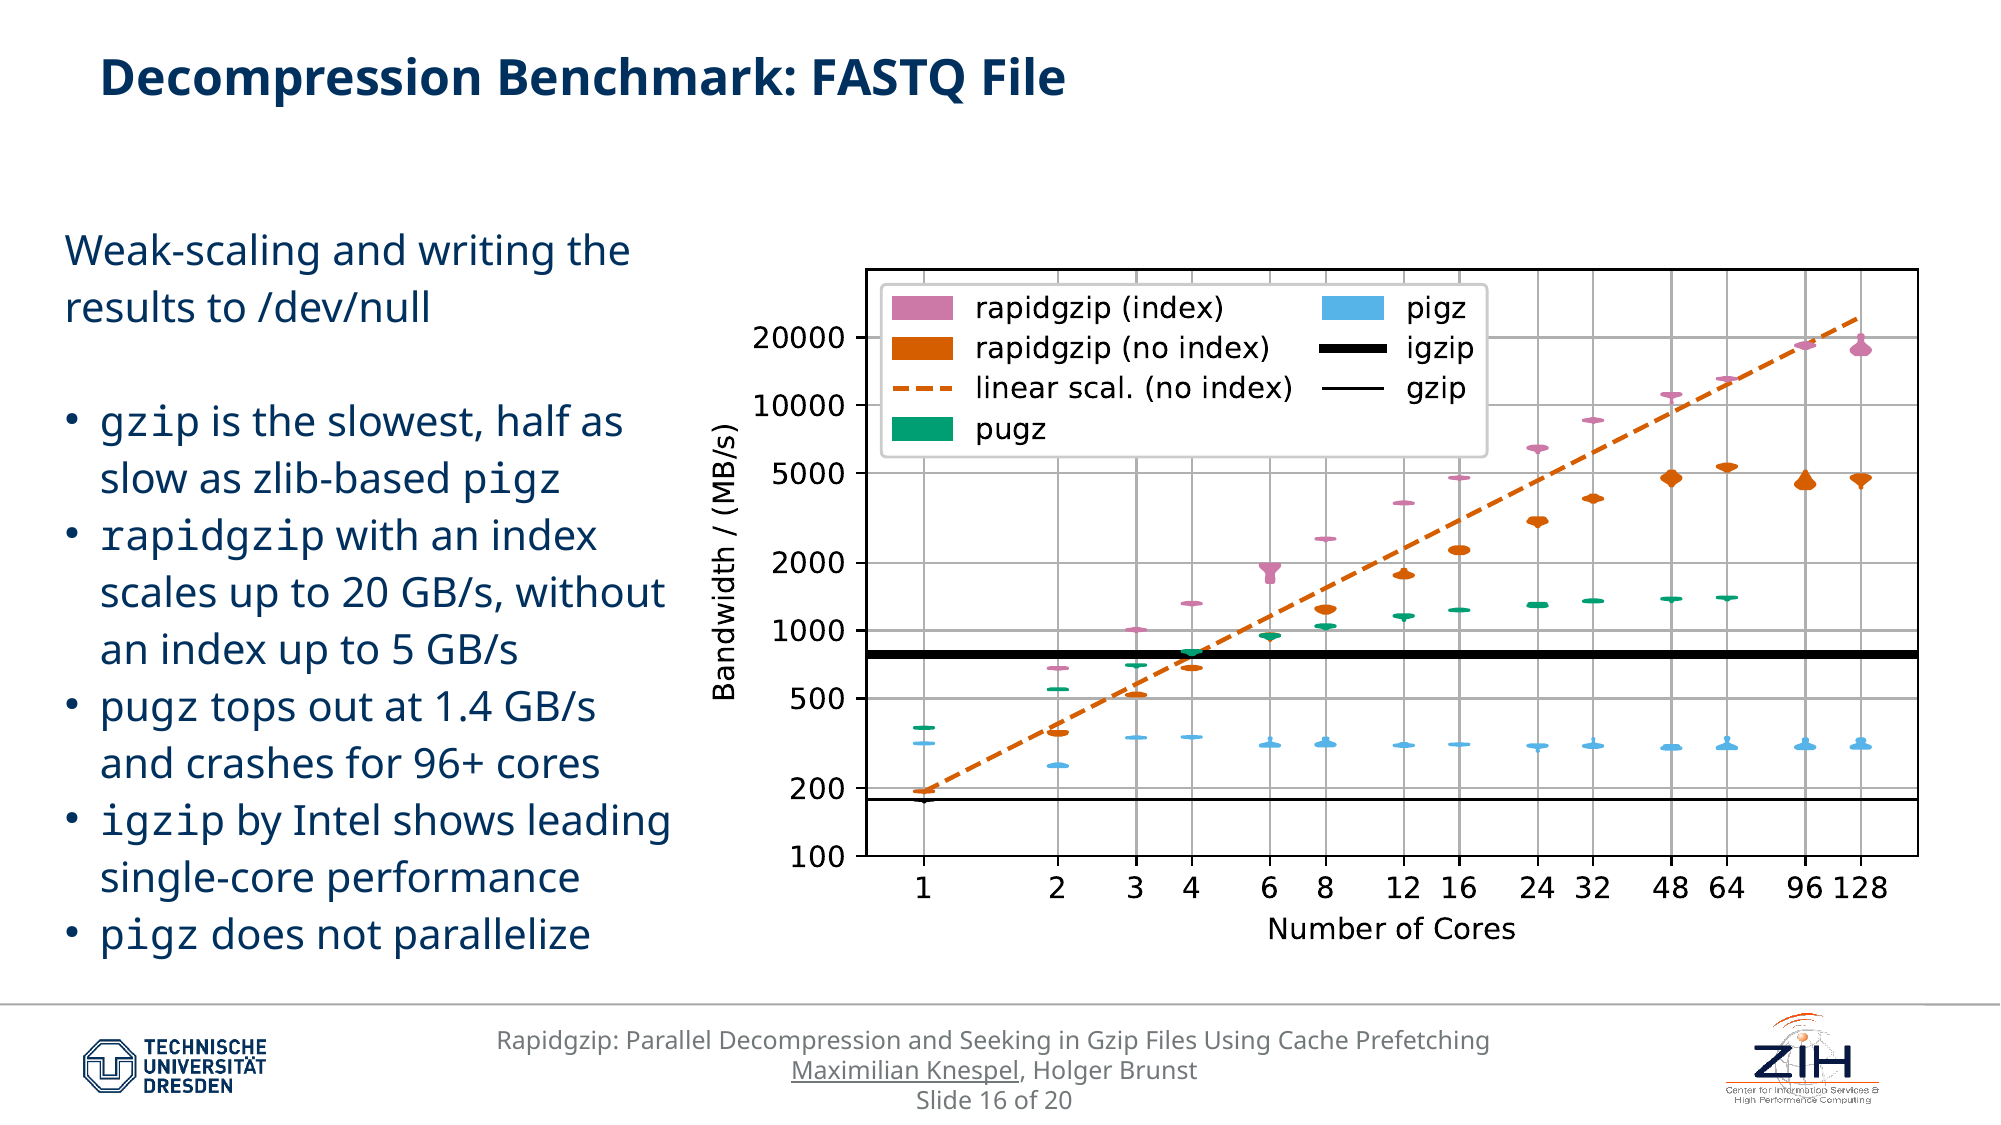

# Decompression Benchmark: FASTQ File
Weak-scaling and writing the results to /dev/null
gzip is the slowest, half as slow as zlib-based pigz
rapidgzip with an index scales up to 20 GB/s, without an index up to 5 GB/s
pugz tops out at 1.4 GB/s and crashes for 96+ cores
igzip by Intel shows leading single-core performance
pigz does not parallelize